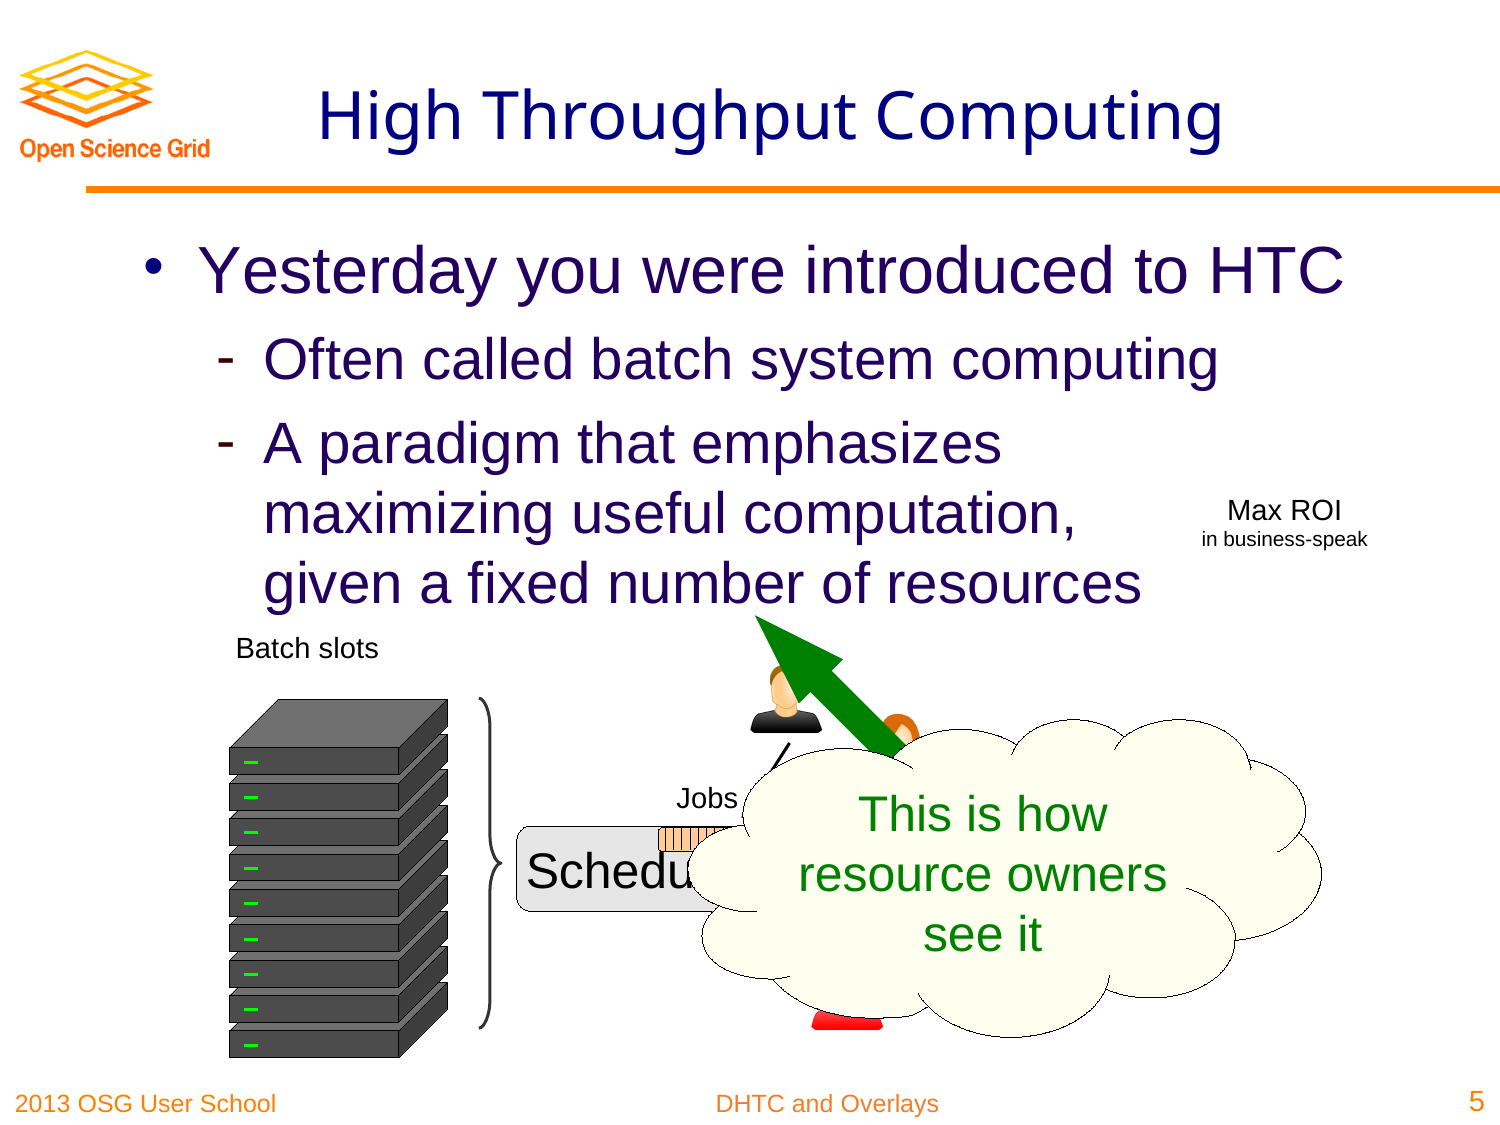

# High Throughput Computing
Yesterday you were introduced to HTC
Often called batch system computing
A paradigm that emphasizes
maximizing useful computation,
given a fixed number of resources
Max ROI
in business-speak
Batch slots
This is how
resource owners
see it
Jobs
Scheduler